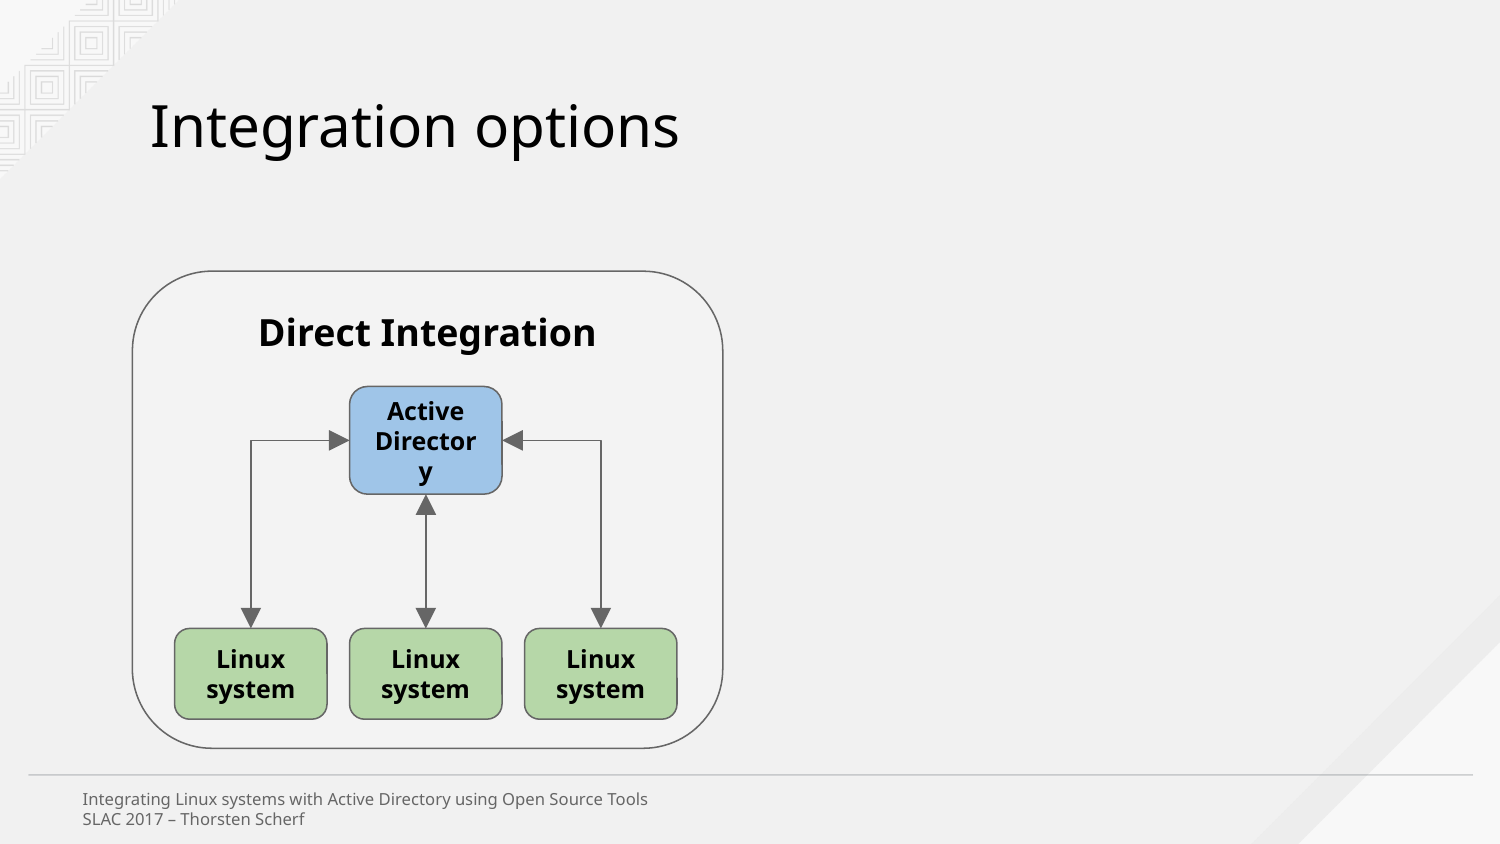

# Integration options
Direct Integration
Active Directory
Linux system
Linux system
Linux system